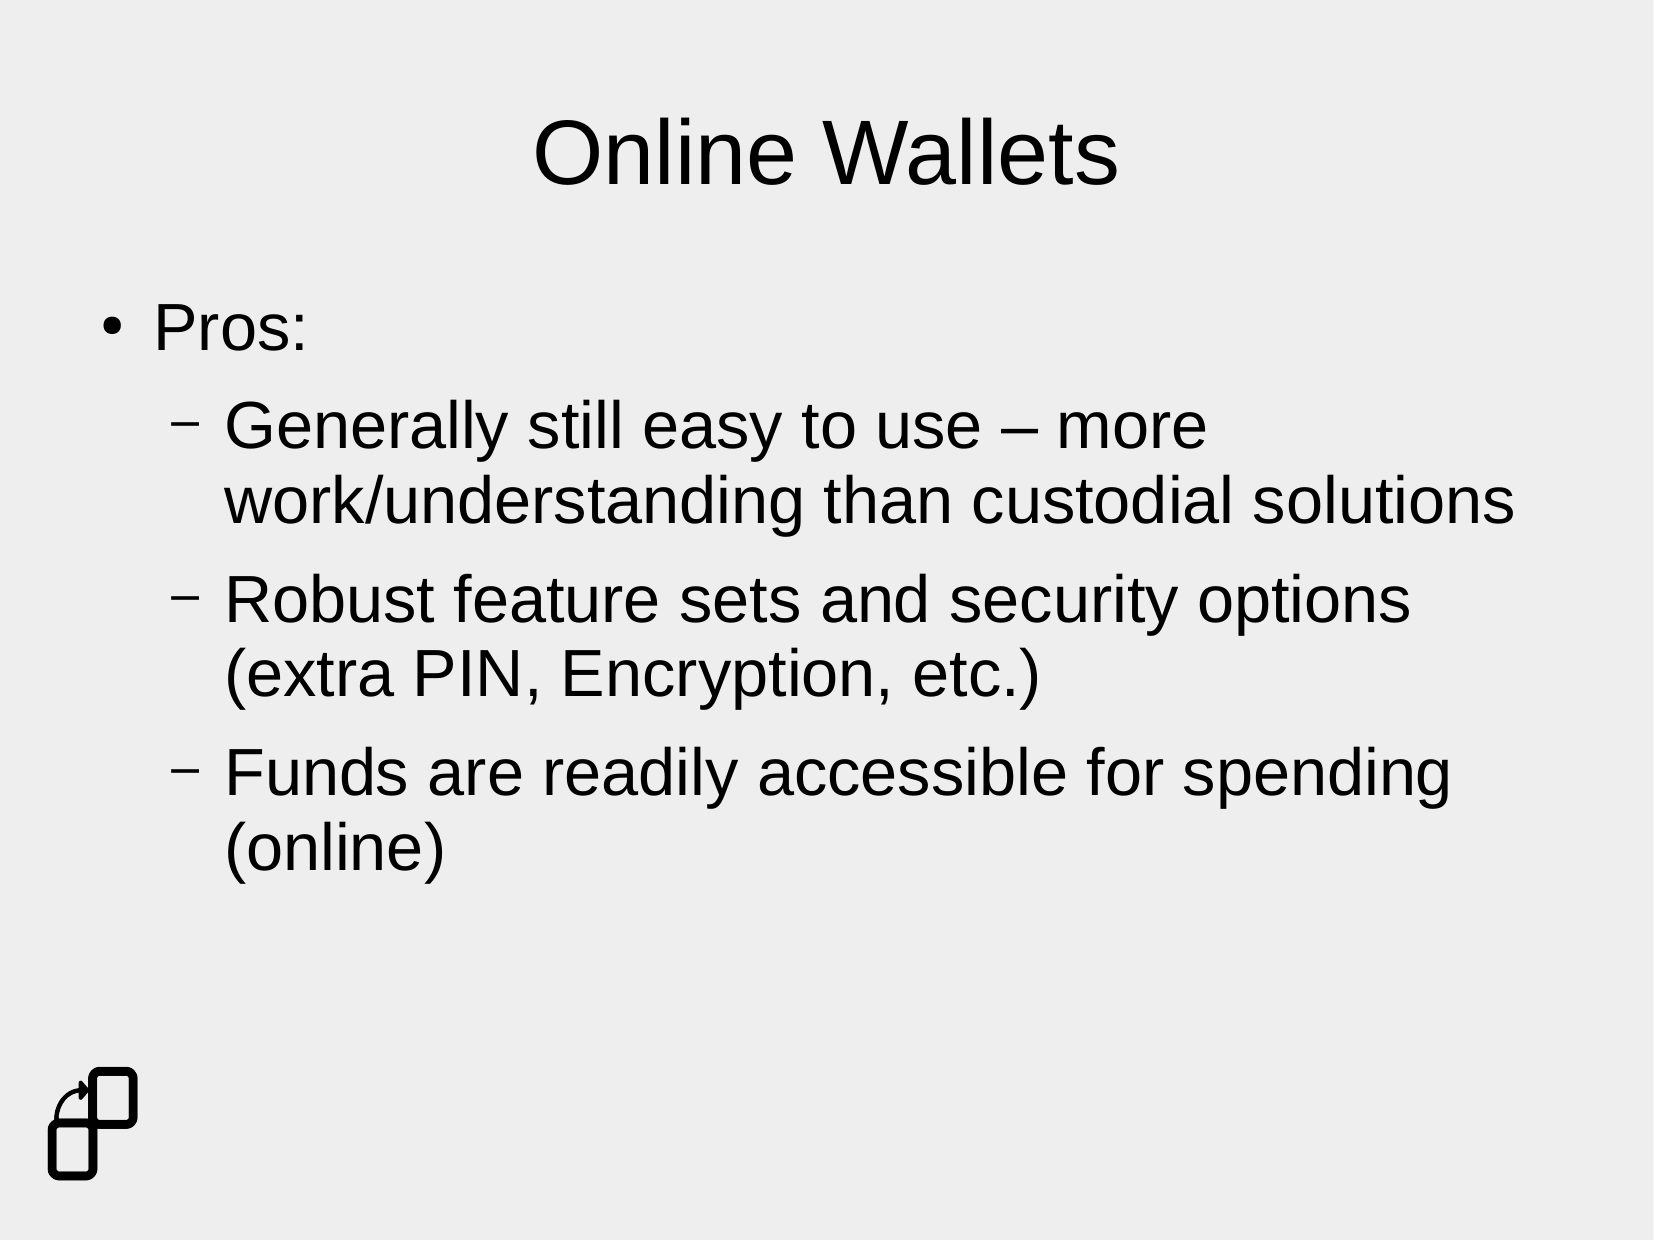

# Online Wallets
Pros:
Generally still easy to use – more work/understanding than custodial solutions
Robust feature sets and security options (extra PIN, Encryption, etc.)
Funds are readily accessible for spending (online)